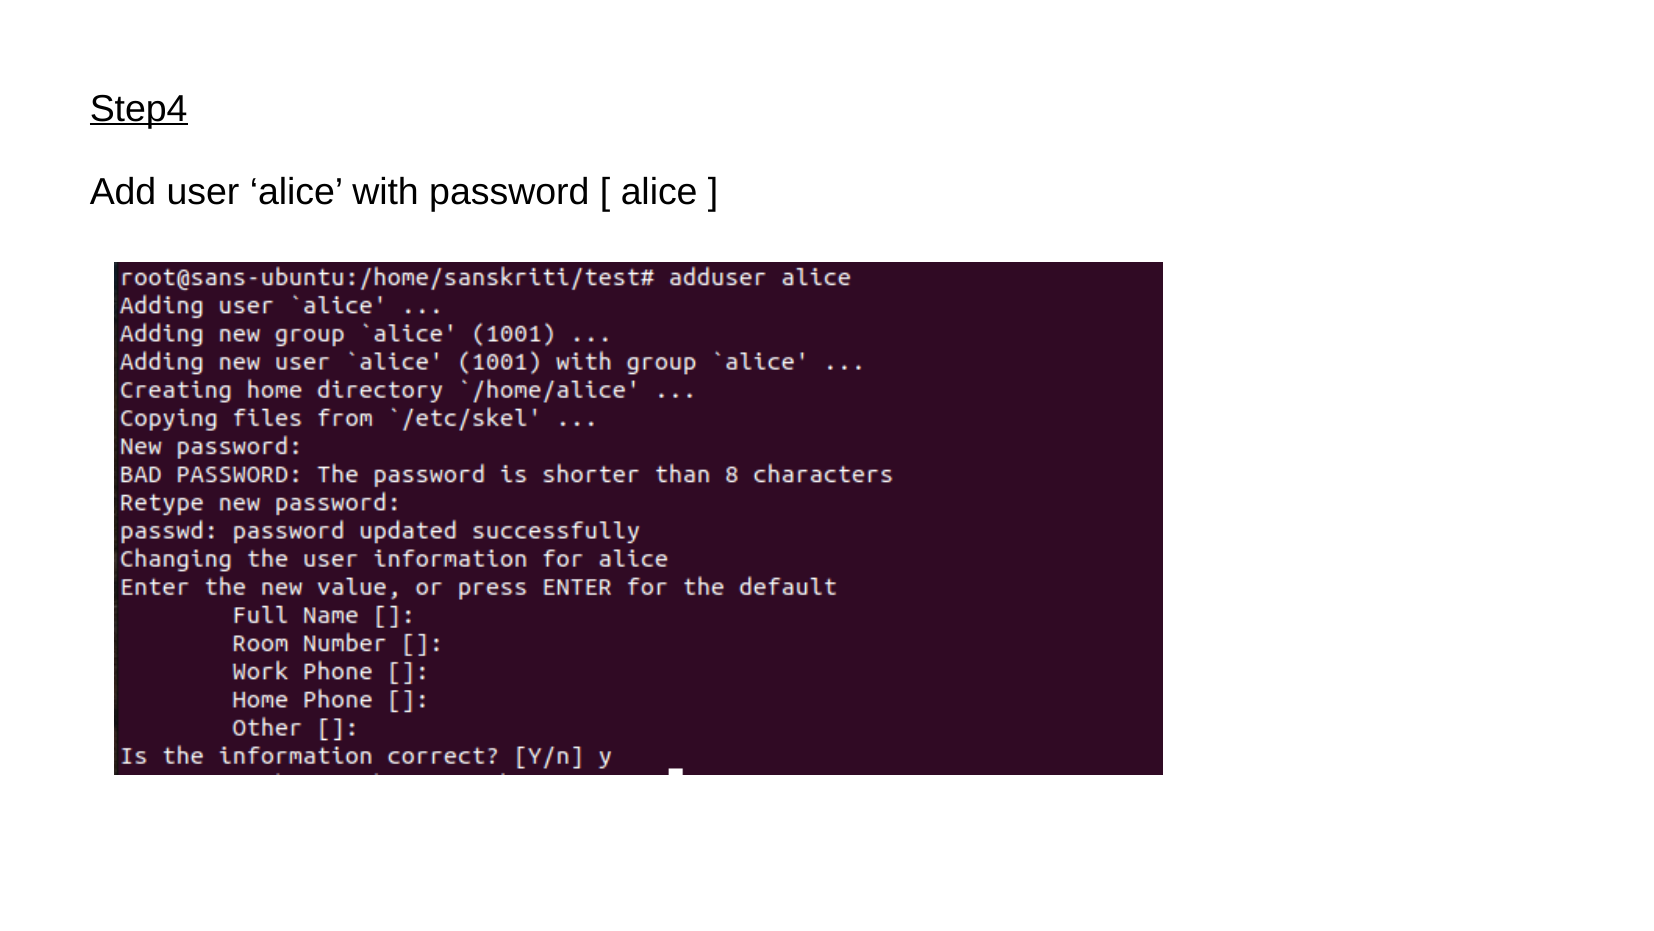

Step4
Add user ‘alice’ with password [ alice ]